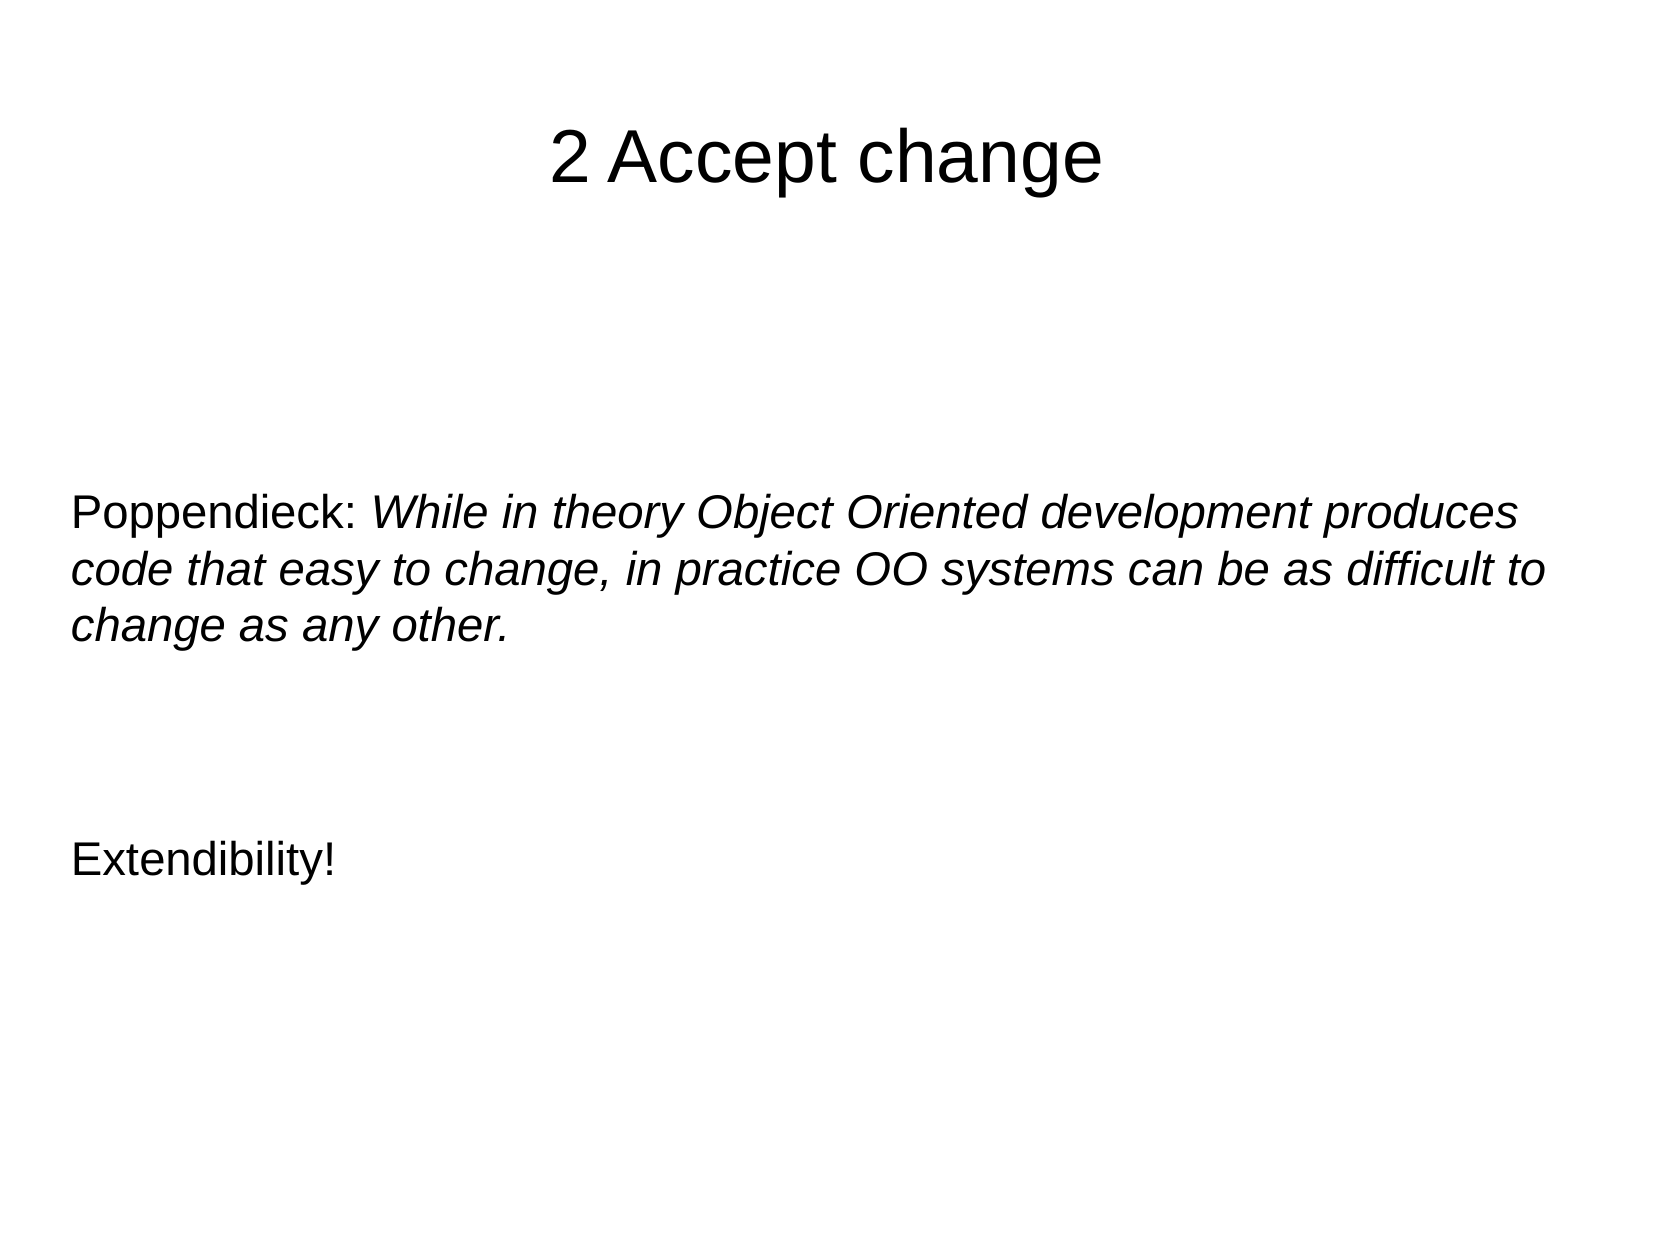

# 2 Accept change
Poppendieck: While in theory Object Oriented development produces code that easy to change, in practice OO systems can be as difficult to change as any other.
Extendibility!